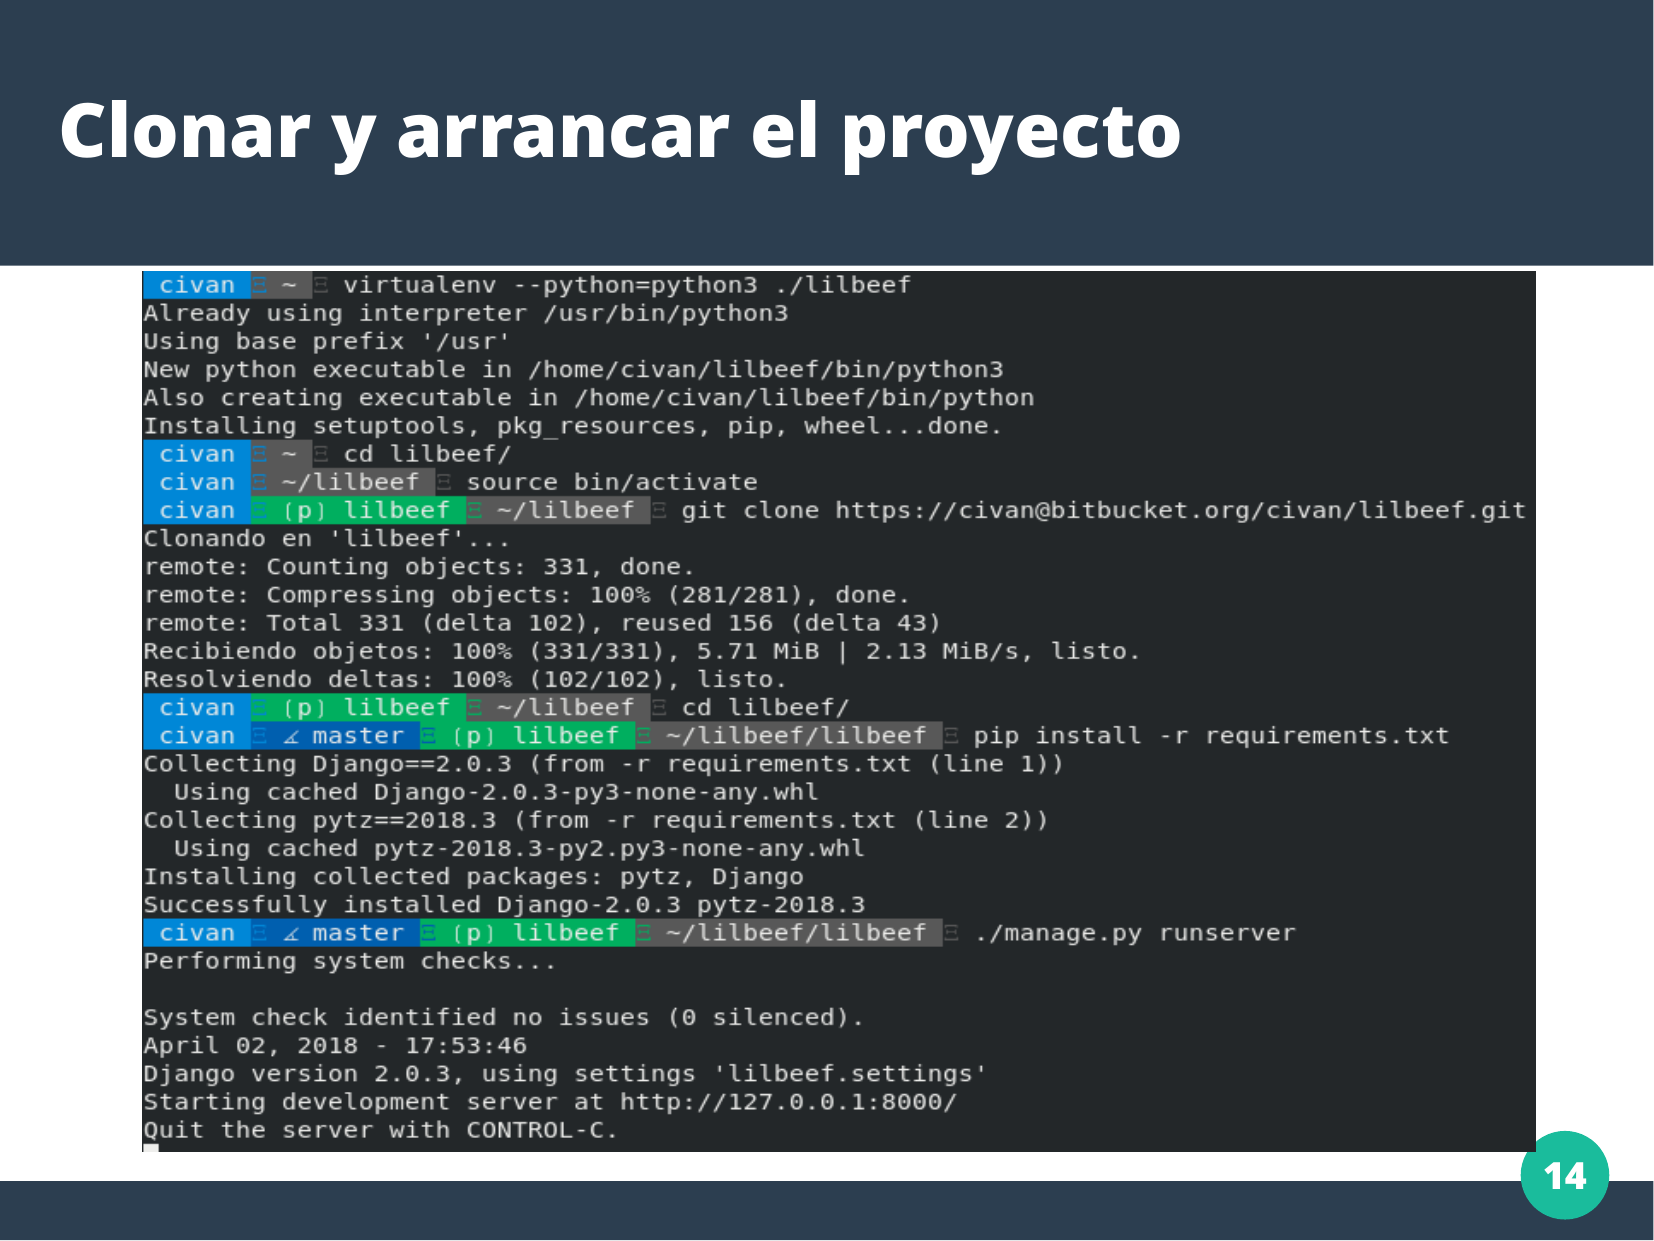

# Clonar y arrancar el proyecto
14